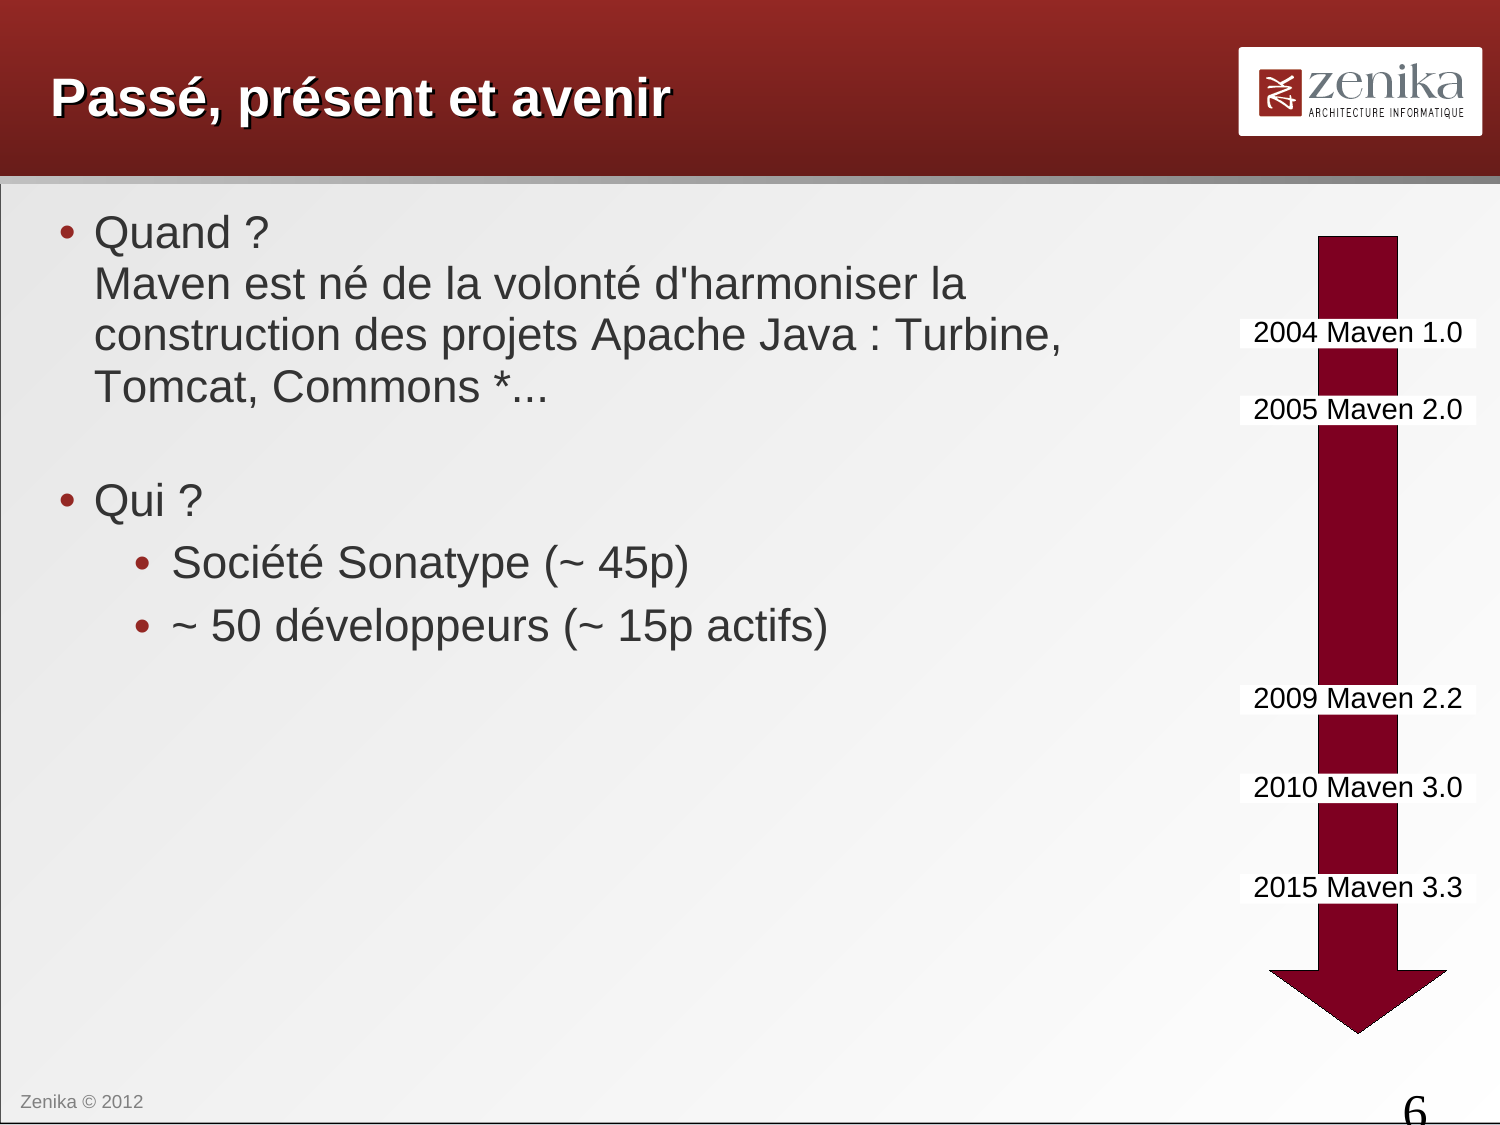

# Passé, présent et avenir
Quand ?
Maven est né de la volonté d'harmoniser la construction des projets Apache Java : Turbine, Tomcat, Commons *...
Qui ?
Société Sonatype (~ 45p)
~ 50 développeurs (~ 15p actifs)
2004 Maven 1.0
2005 Maven 2.0
2009 Maven 2.2
2010 Maven 3.0
2015 Maven 3.3